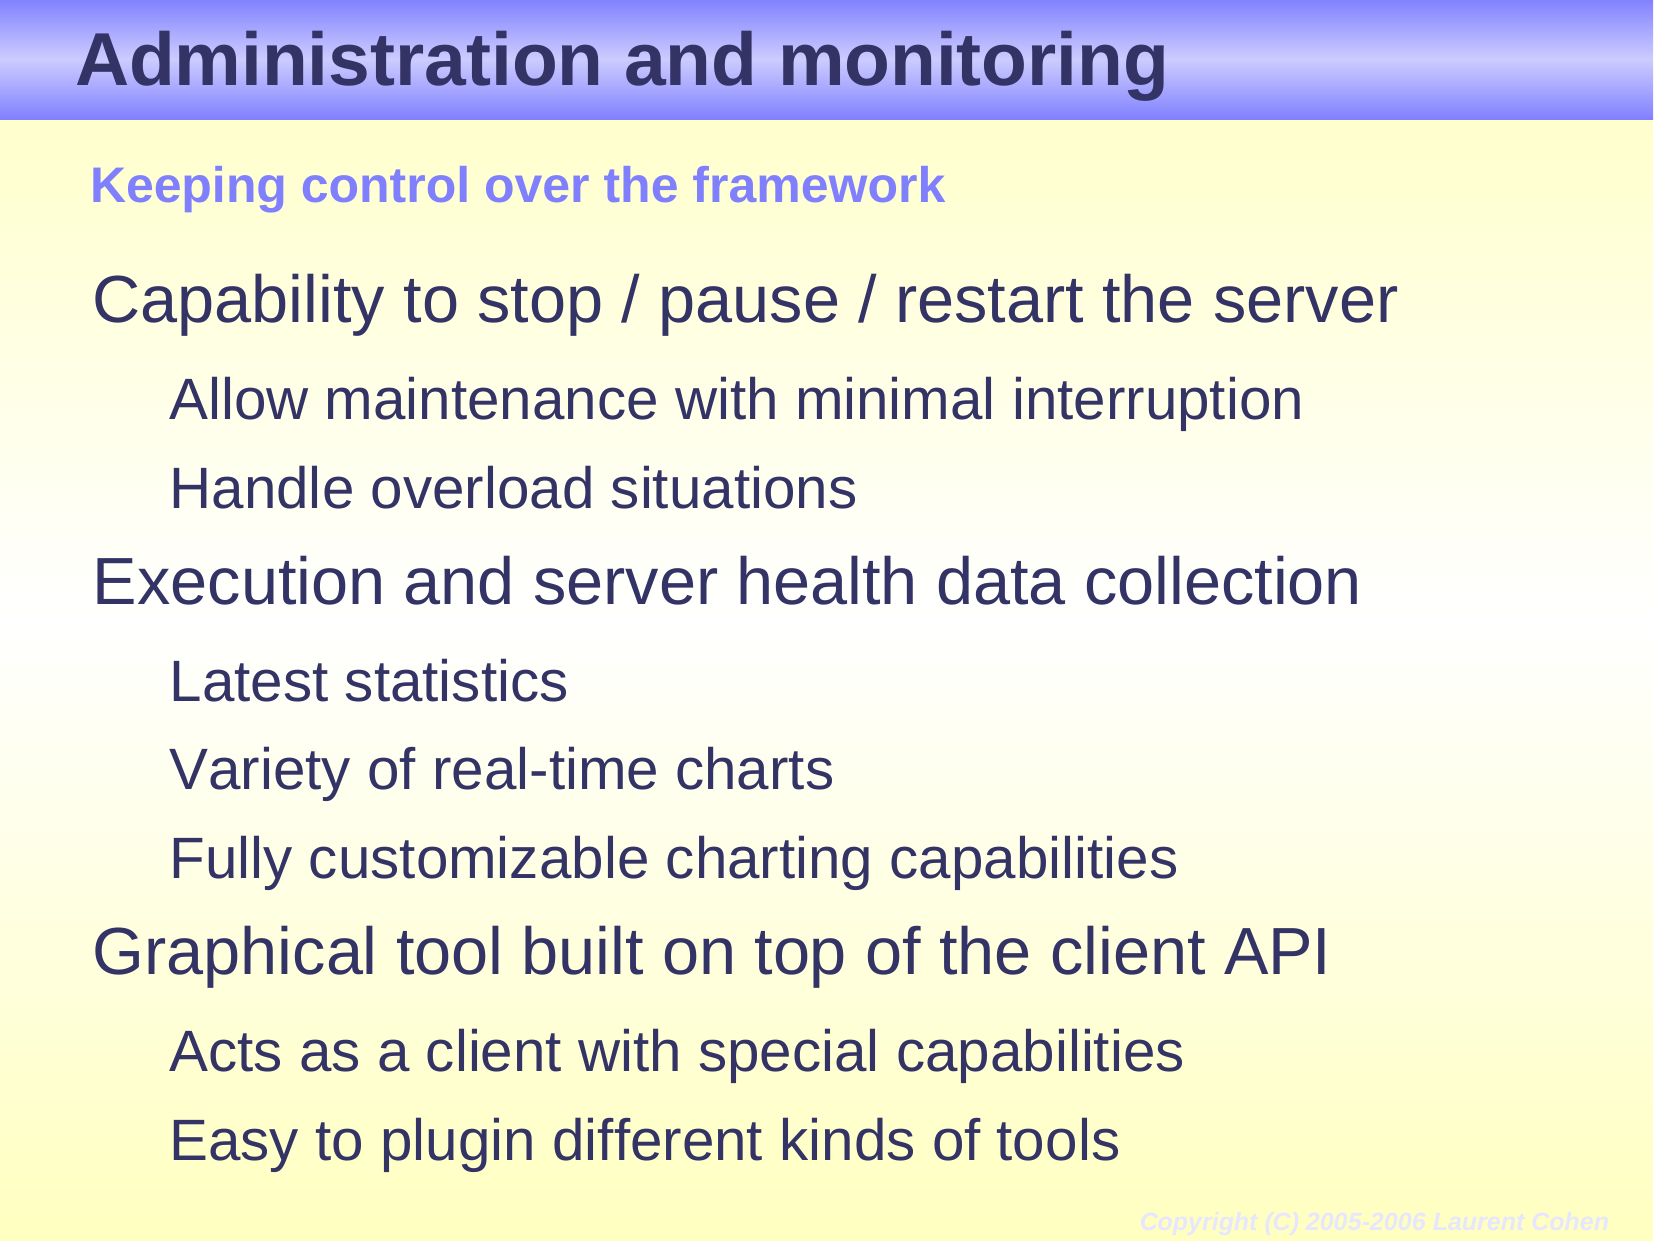

# Administration and monitoring
Keeping control over the framework
Capability to stop / pause / restart the server
Allow maintenance with minimal interruption
Handle overload situations
Execution and server health data collection
Latest statistics
Variety of real-time charts
Fully customizable charting capabilities
Graphical tool built on top of the client API
Acts as a client with special capabilities
Easy to plugin different kinds of tools